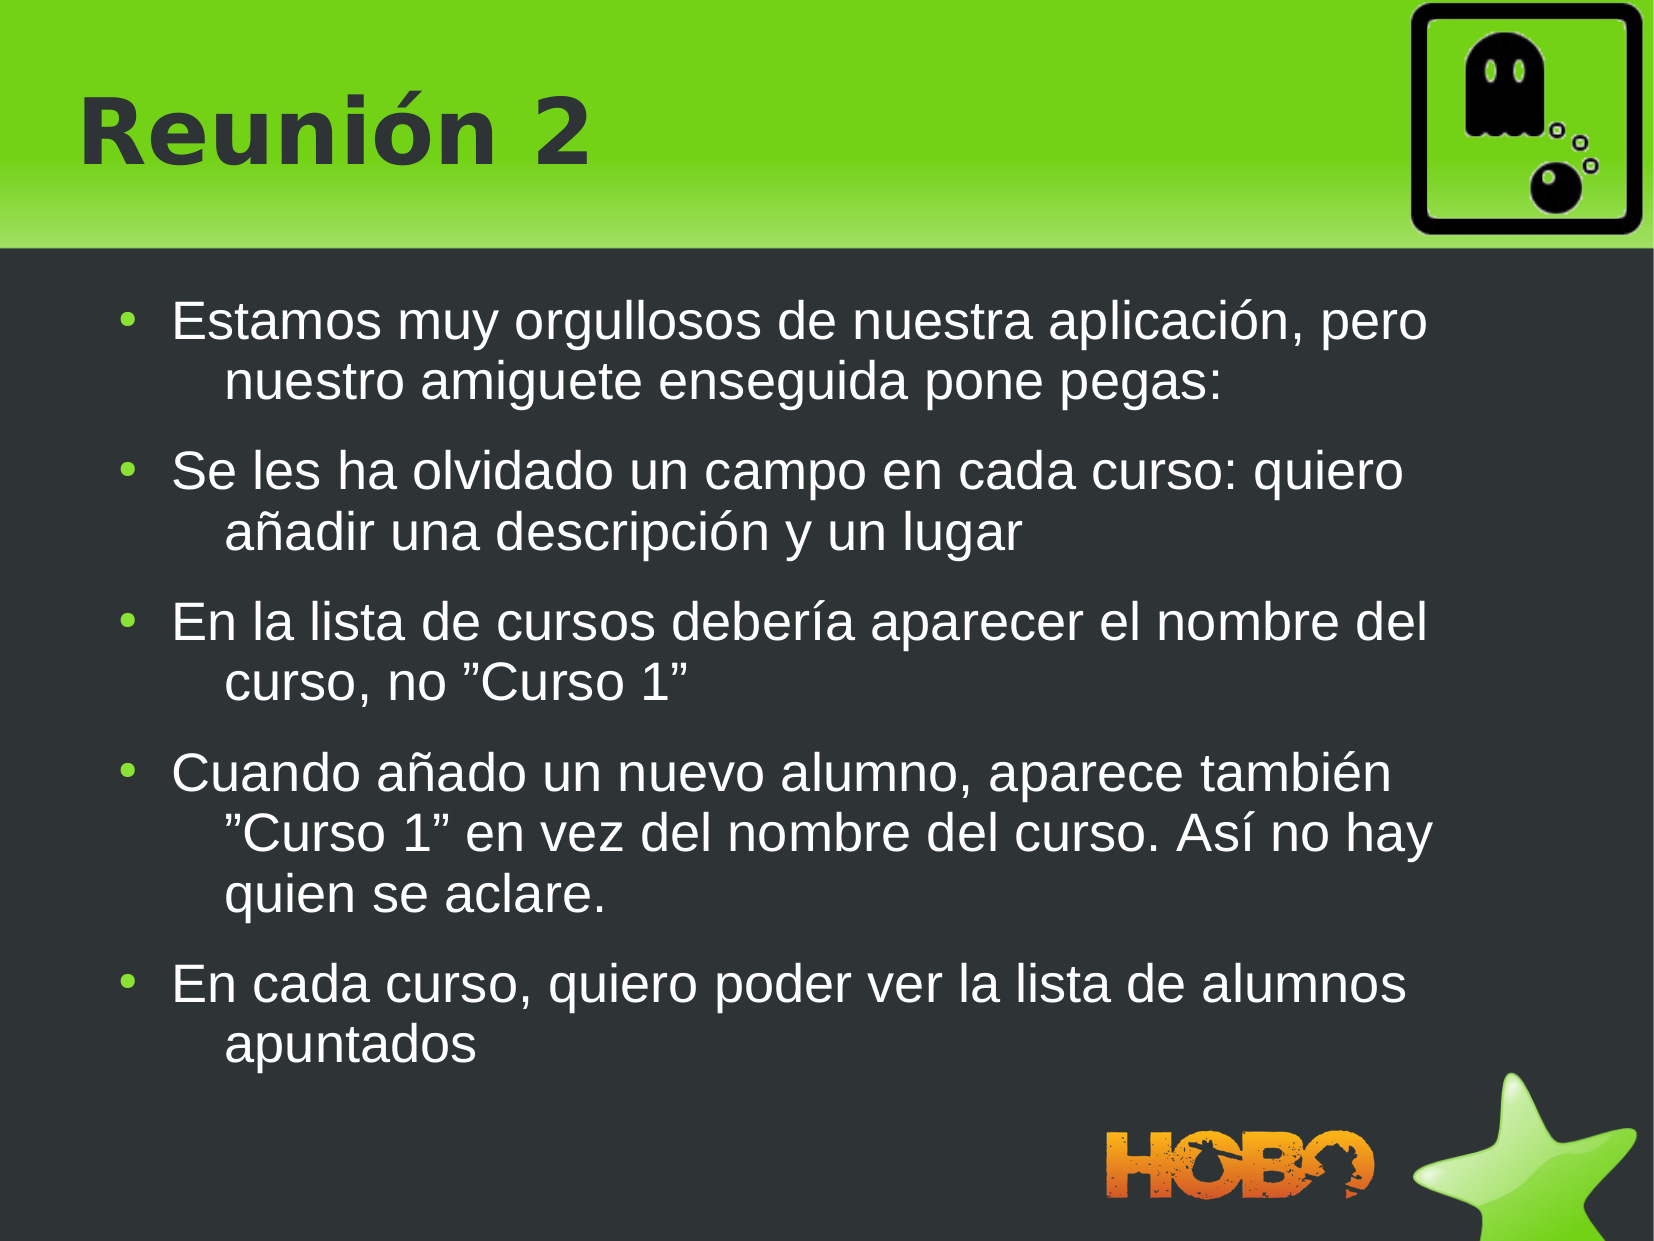

# Reunión 2
Estamos muy orgullosos de nuestra aplicación, pero nuestro amiguete enseguida pone pegas:
Se les ha olvidado un campo en cada curso: quiero añadir una descripción y un lugar
En la lista de cursos debería aparecer el nombre del curso, no ”Curso 1”
Cuando añado un nuevo alumno, aparece también ”Curso 1” en vez del nombre del curso. Así no hay quien se aclare.
En cada curso, quiero poder ver la lista de alumnos apuntados